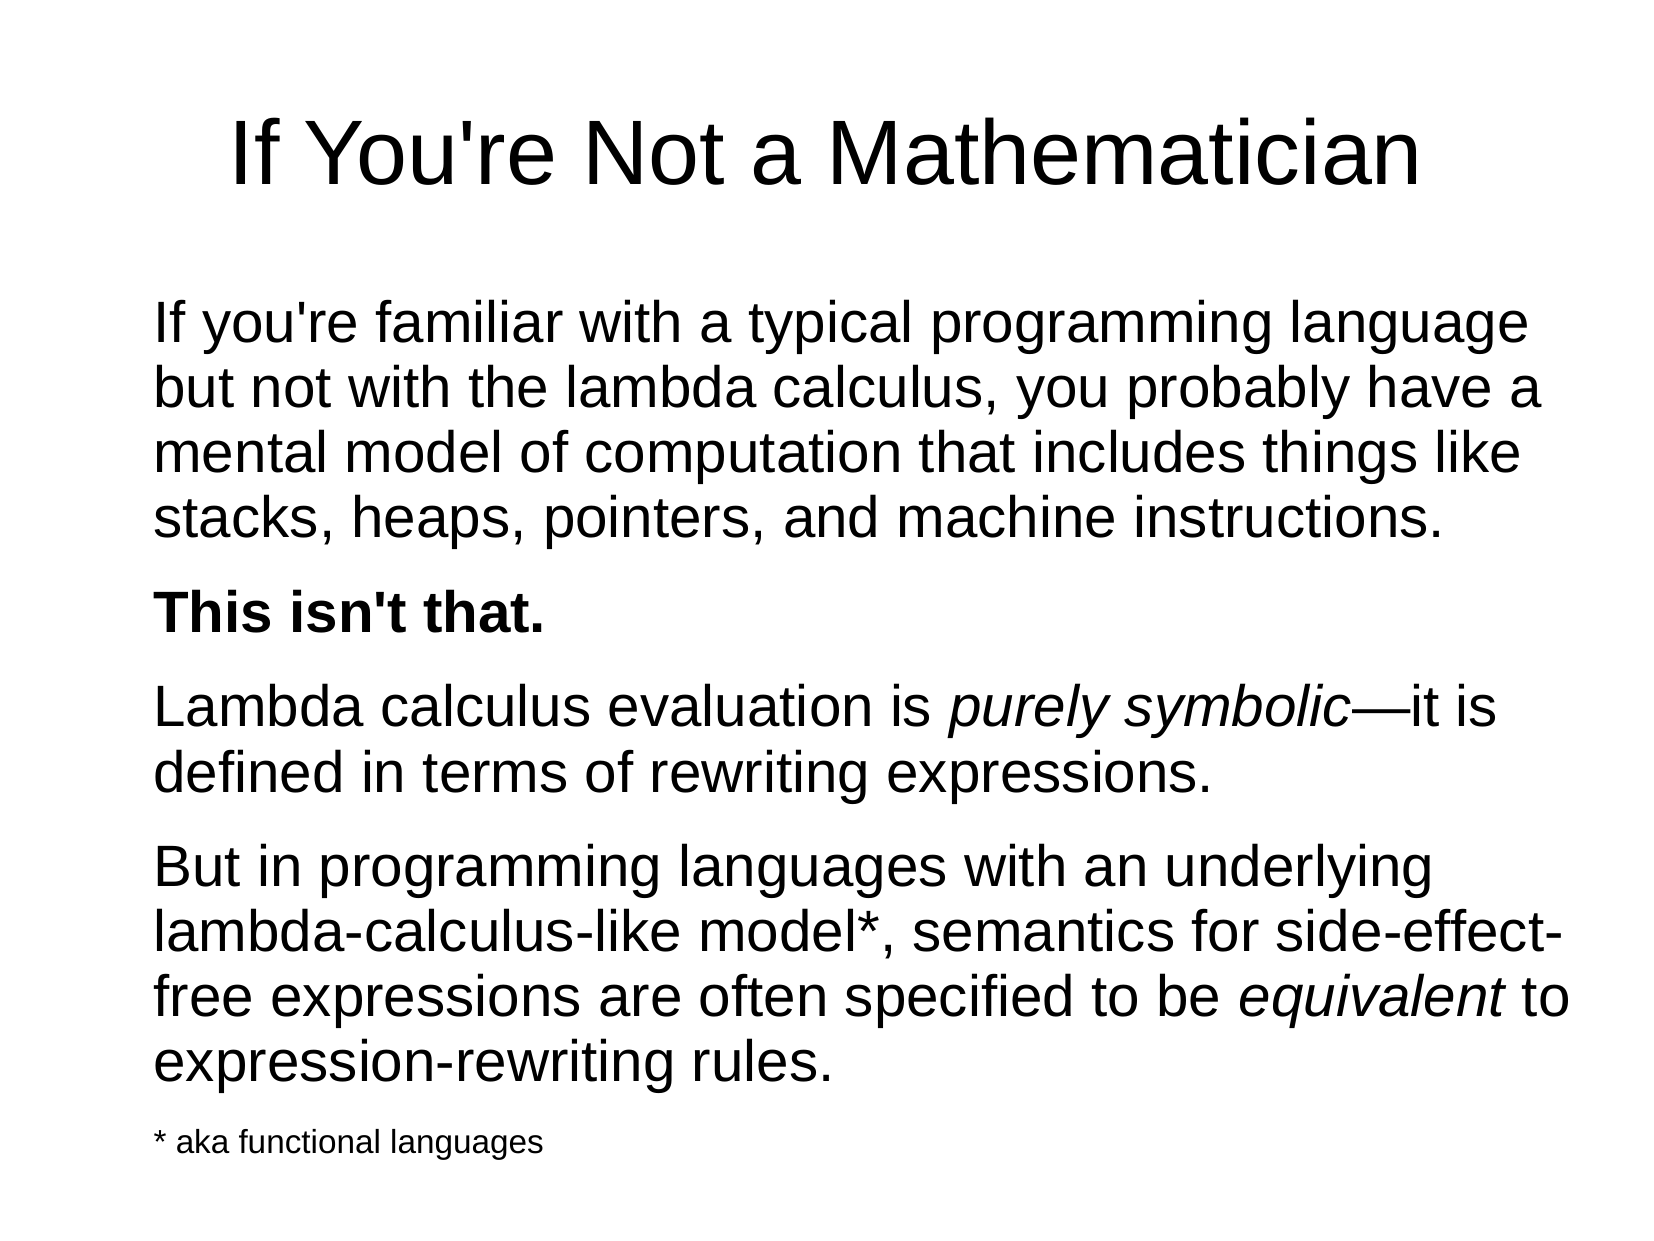

# If You're Not a Mathematician
If you're familiar with a typical programming language but not with the lambda calculus, you probably have a mental model of computation that includes things like stacks, heaps, pointers, and machine instructions.
This isn't that.
Lambda calculus evaluation is purely symbolic—it is defined in terms of rewriting expressions.
But in programming languages with an underlying lambda-calculus-like model*, semantics for side-effect-free expressions are often specified to be equivalent to expression-rewriting rules.
* aka functional languages